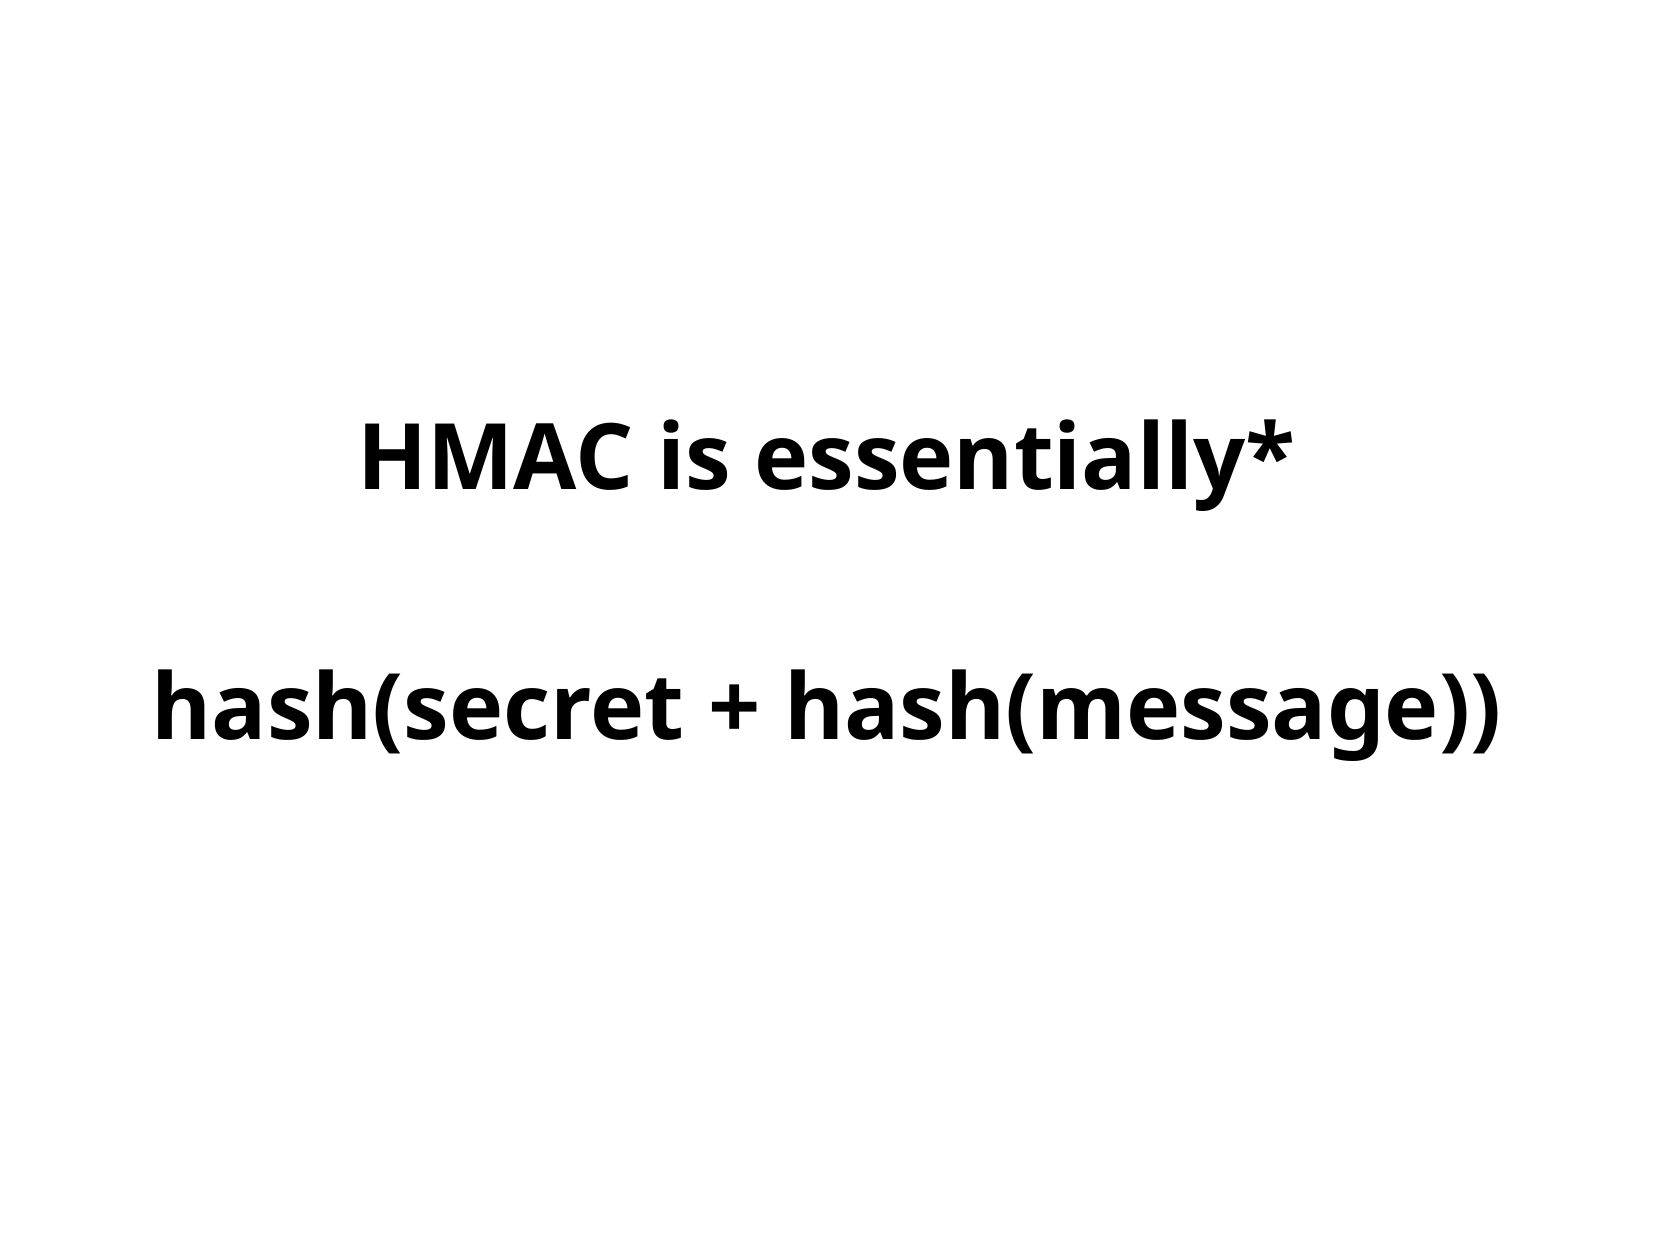

# HMAC is essentially*
hash(secret + hash(message))